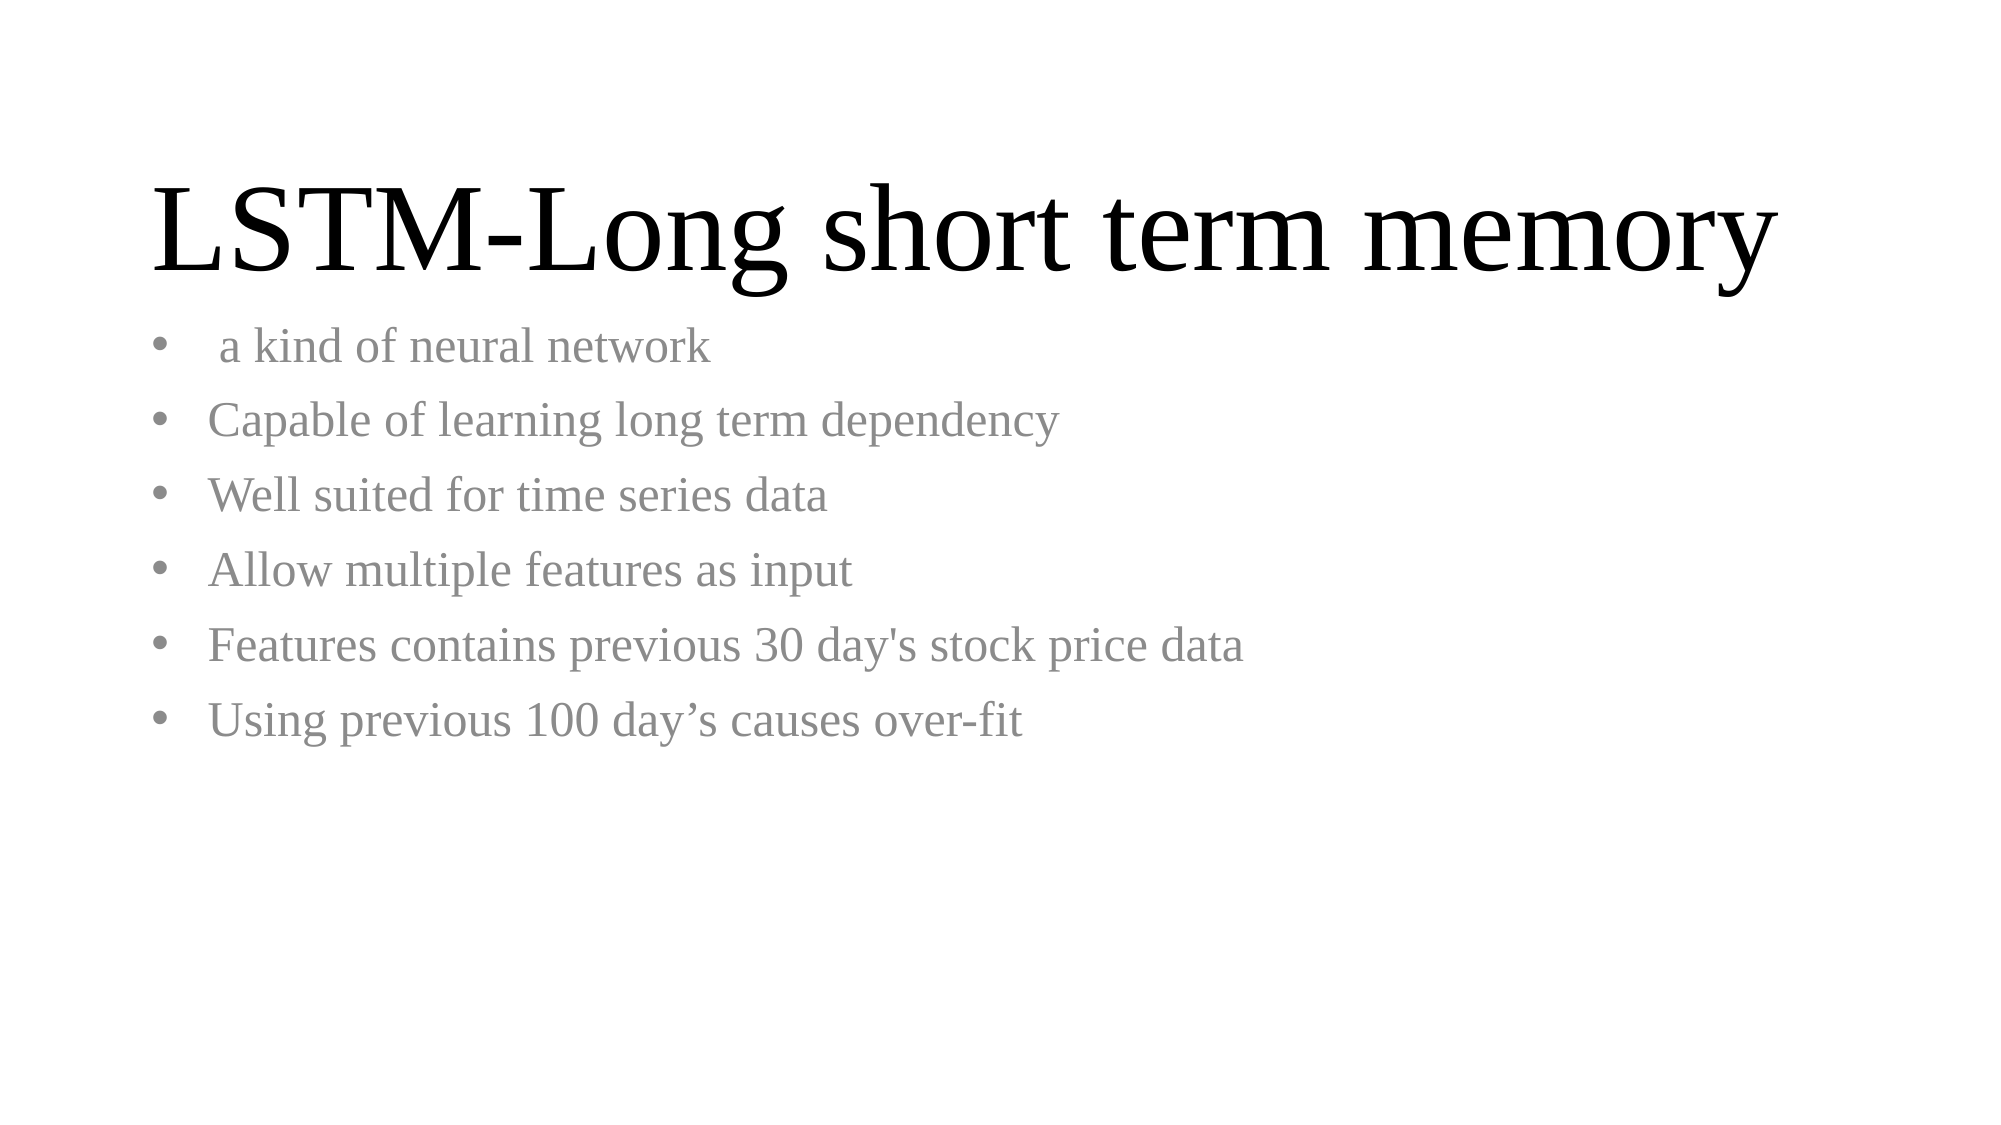

# LSTM-Long short term memory
 a kind of neural network
Capable of learning long term dependency
Well suited for time series data
Allow multiple features as input
Features contains previous 30 day's stock price data
Using previous 100 day’s causes over-fit